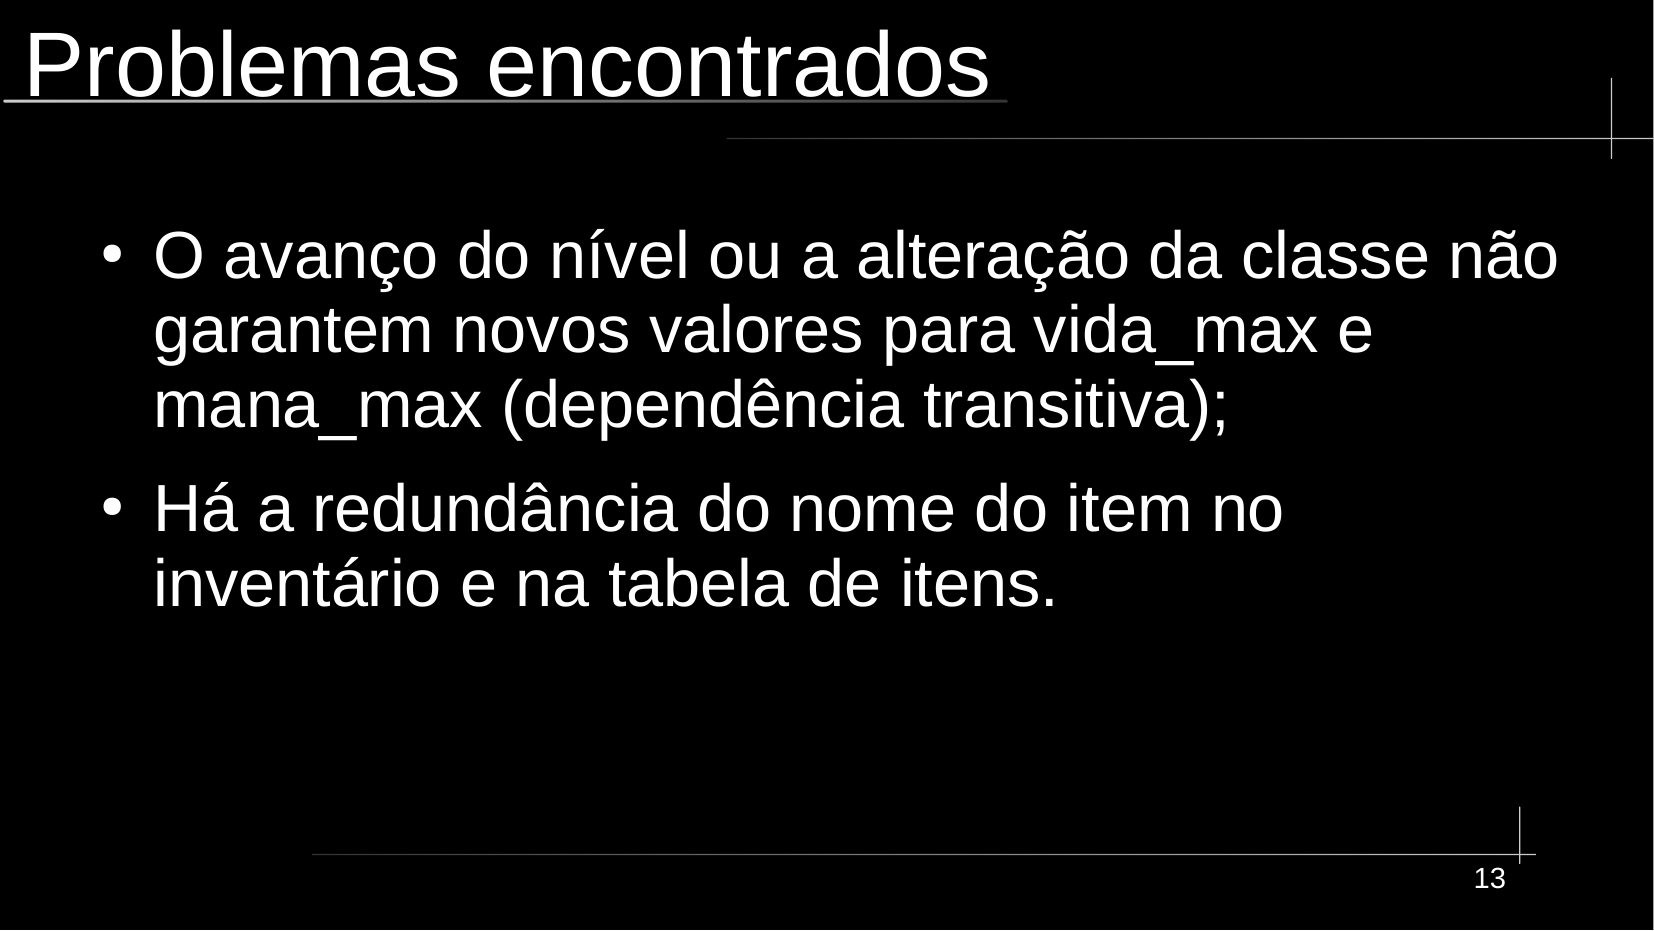

# Problemas encontrados
O avanço do nível ou a alteração da classe não garantem novos valores para vida_max e mana_max (dependência transitiva);
Há a redundância do nome do item no inventário e na tabela de itens.
13